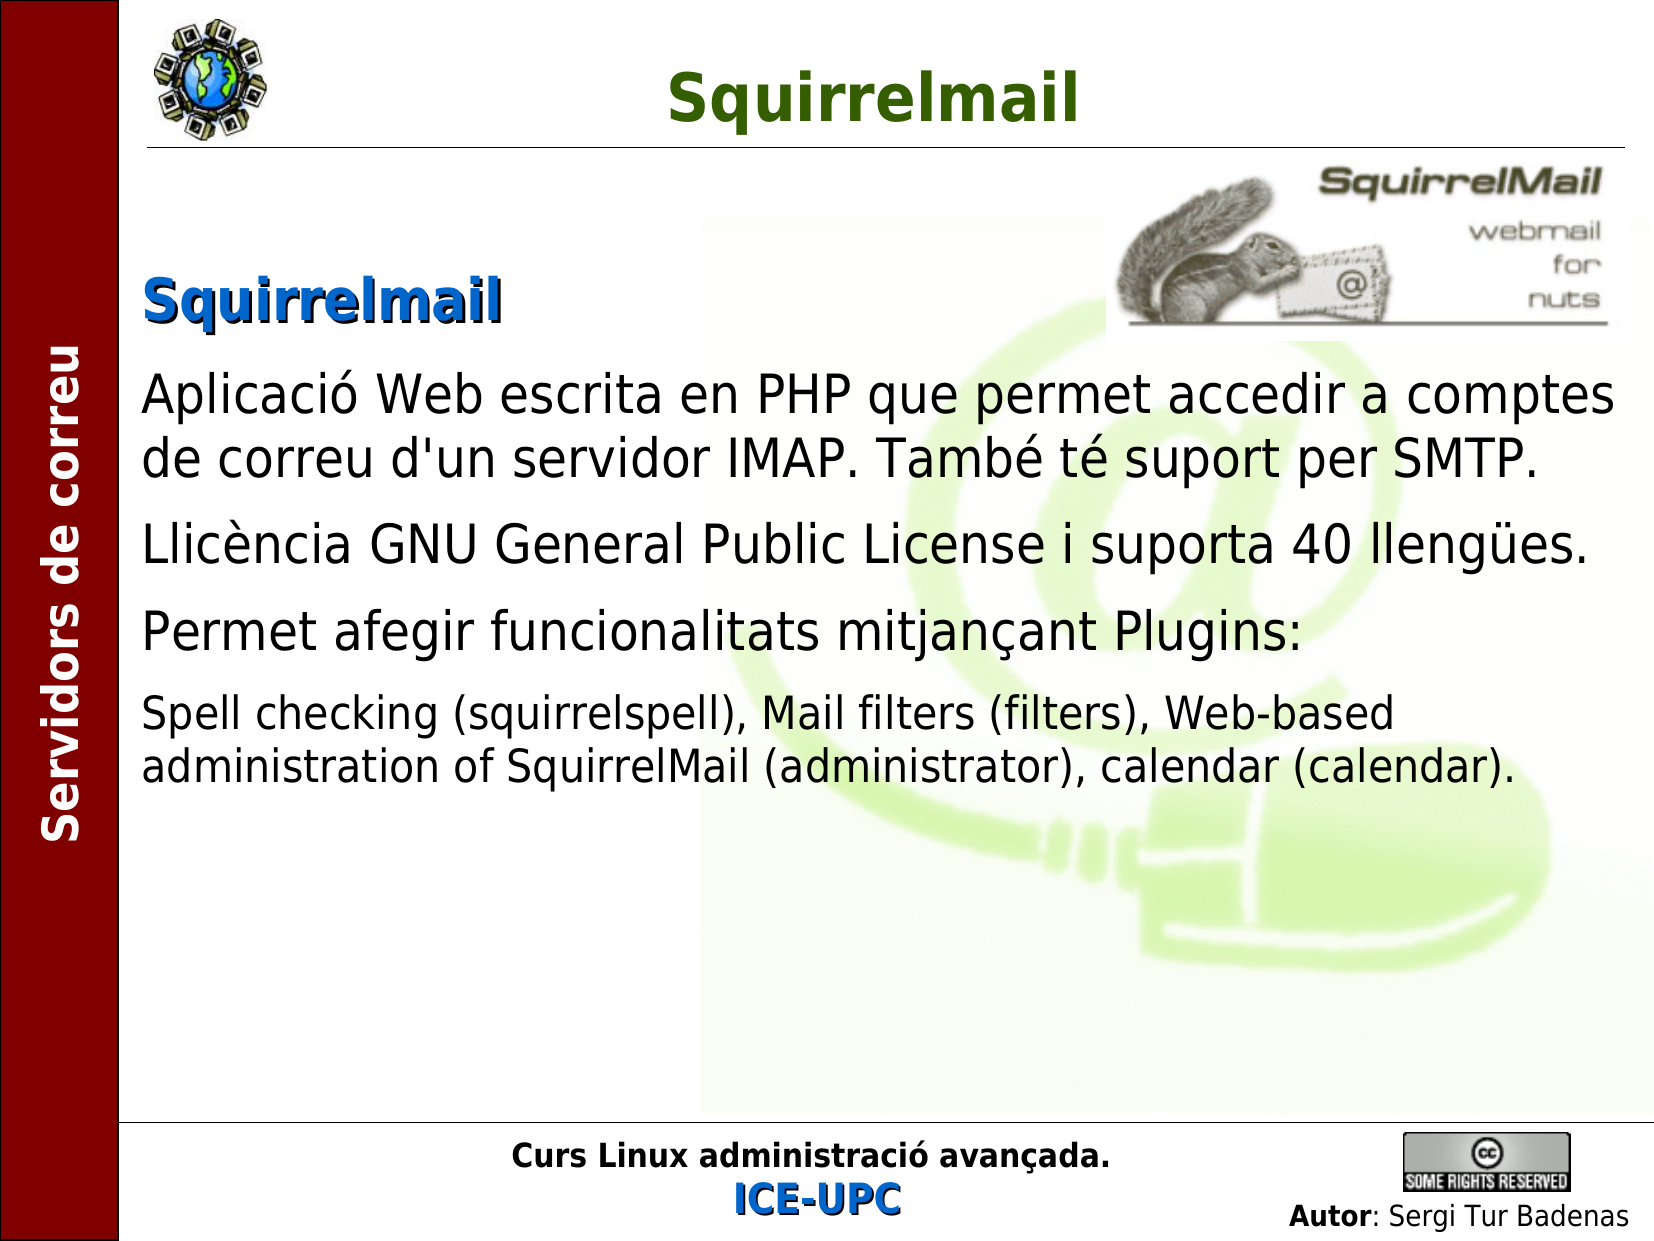

# Squirrelmail
Squirrelmail
Aplicació Web escrita en PHP que permet accedir a comptes de correu d'un servidor IMAP. També té suport per SMTP.
Llicència GNU General Public License i suporta 40 llengües.
Permet afegir funcionalitats mitjançant Plugins:
Spell checking (squirrelspell), Mail filters (filters), Web-based administration of SquirrelMail (administrator), calendar (calendar).